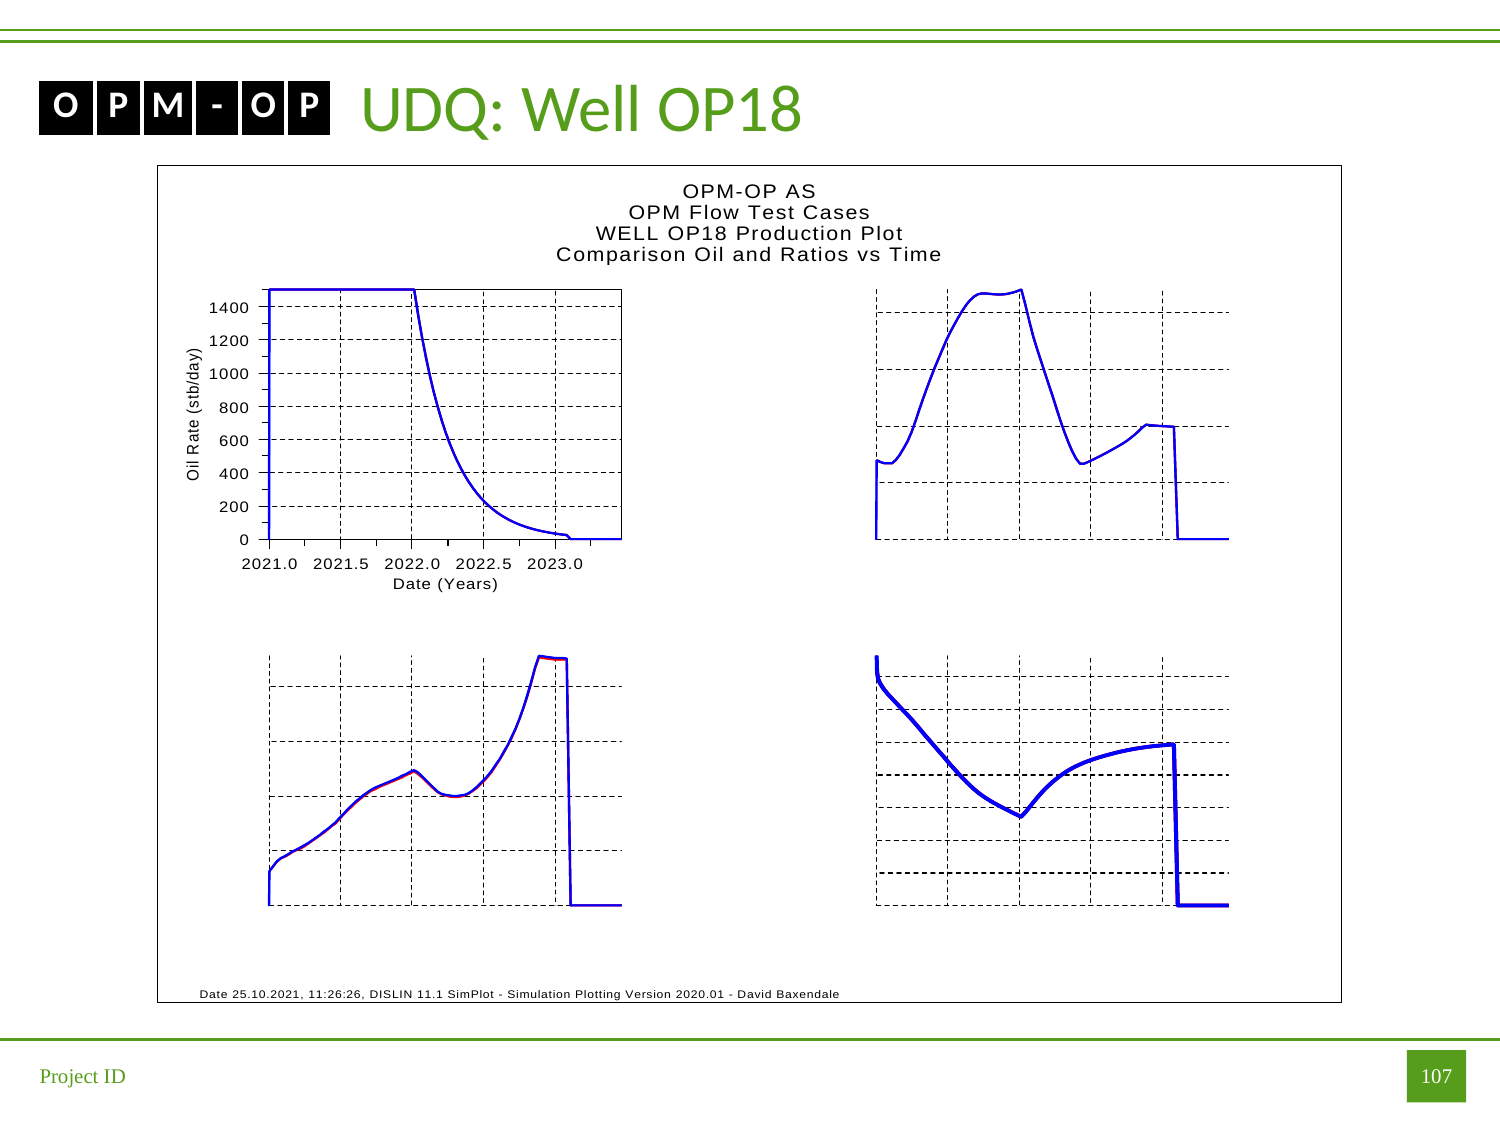

# UDQ: well OP18
Project ID
107